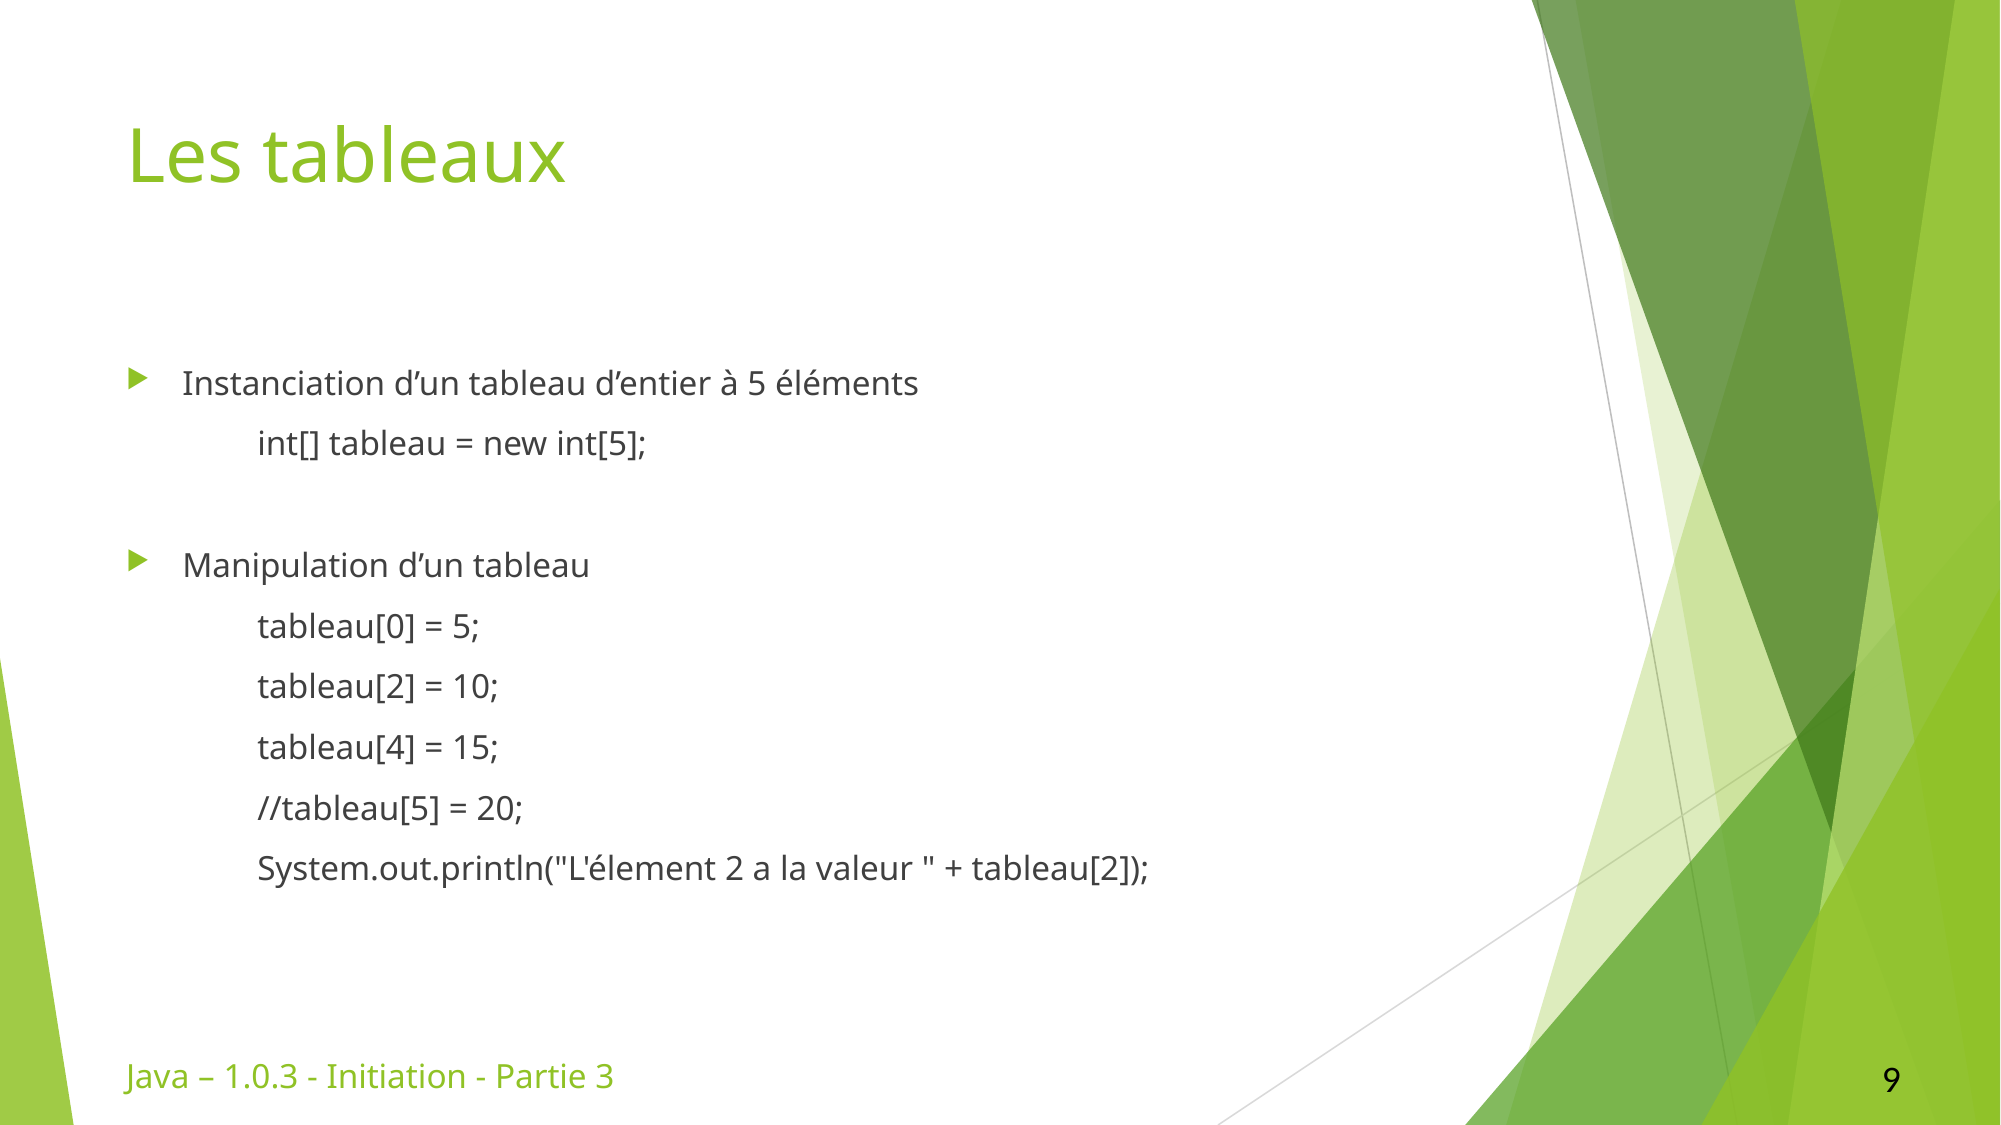

# Les tableaux
Instanciation d’un tableau d’entier à 5 éléments
int[] tableau = new int[5];
Manipulation d’un tableau
tableau[0] = 5;
tableau[2] = 10;
tableau[4] = 15;
//tableau[5] = 20;
System.out.println("L'élement 2 a la valeur " + tableau[2]);
Java – 1.0.3 - Initiation - Partie 3